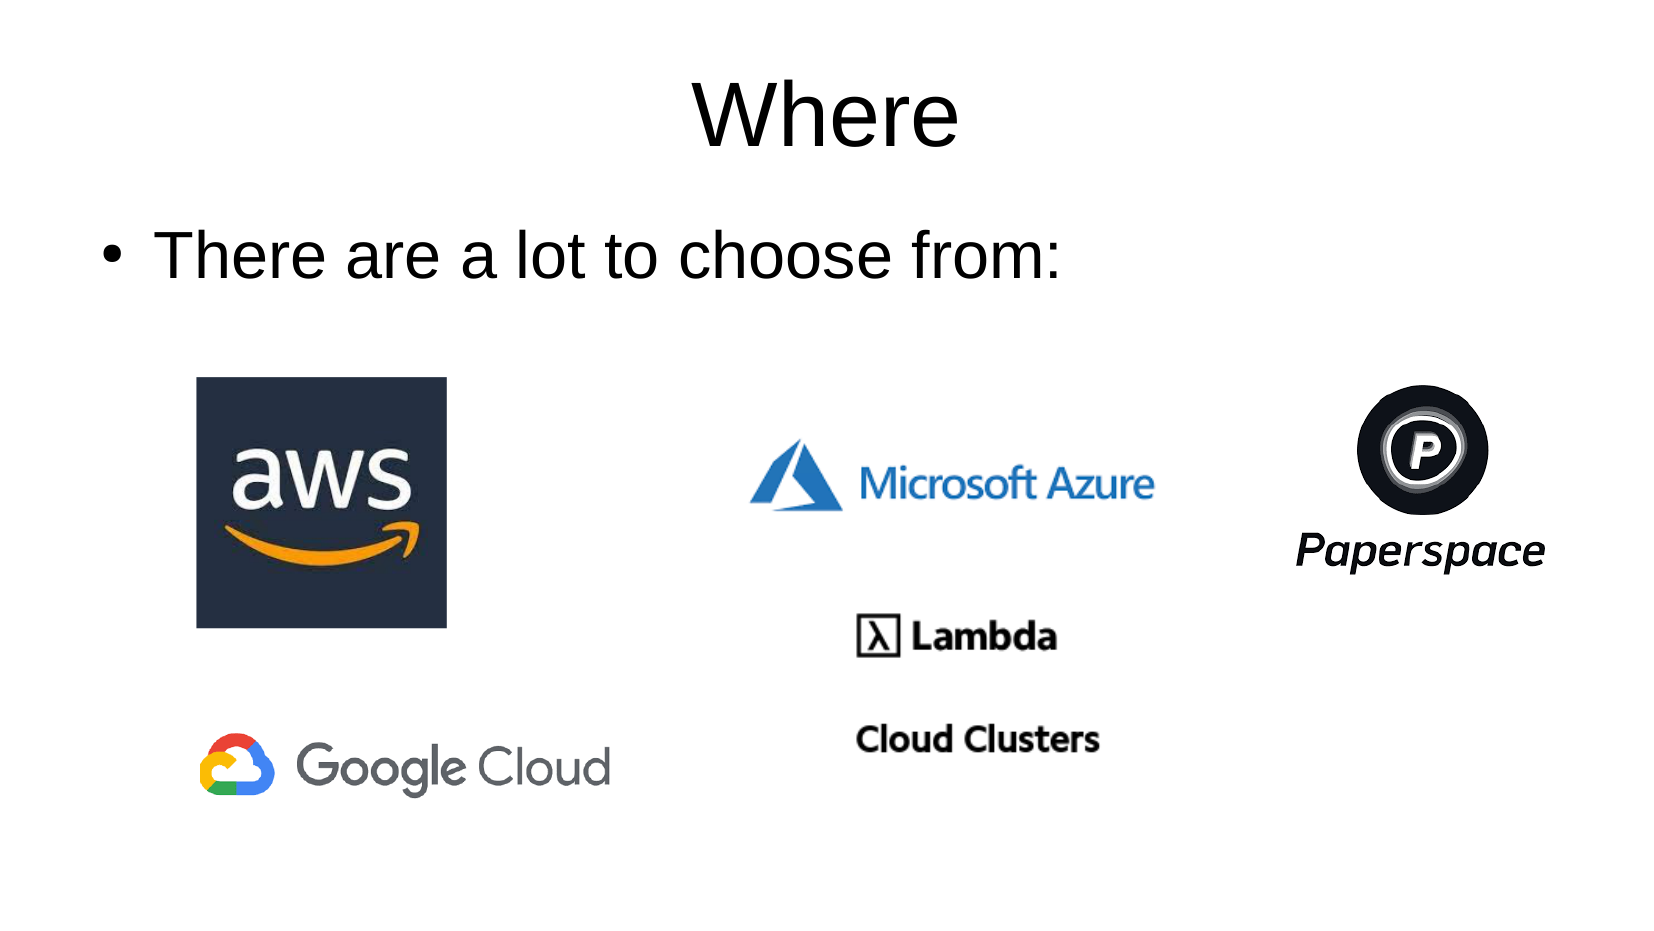

# Where
There are a lot to choose from: